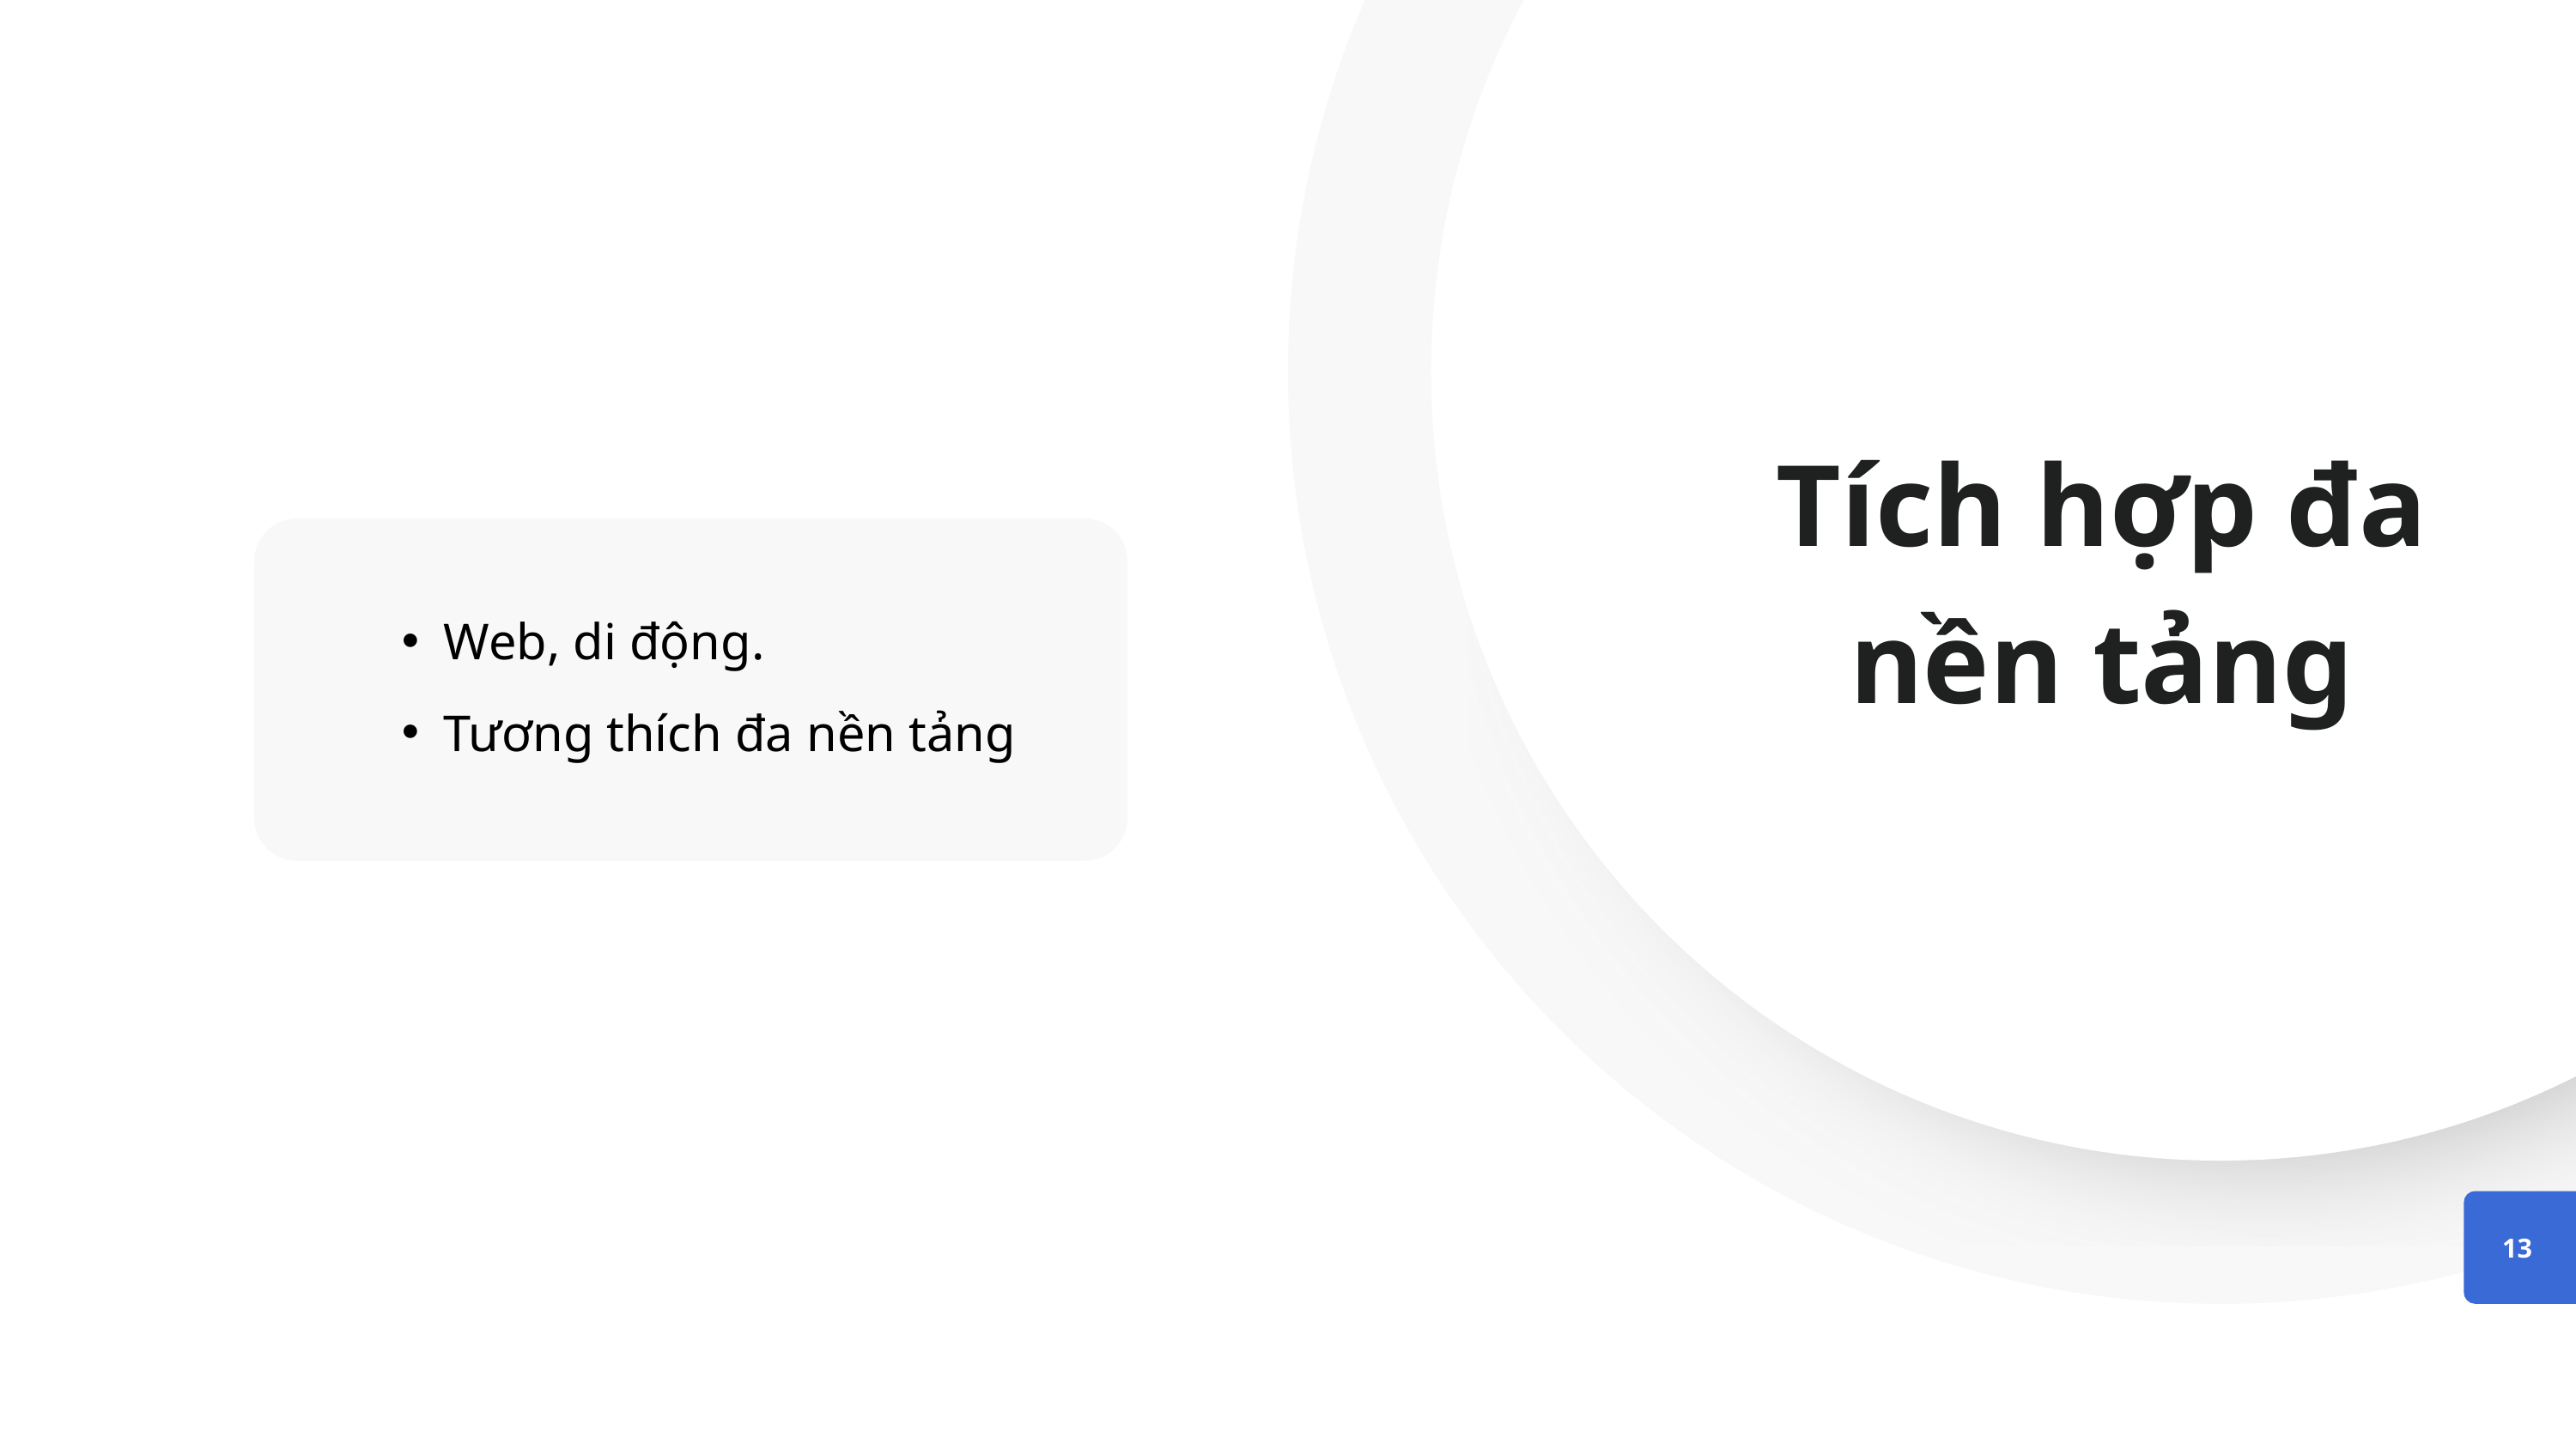

Tích hợp đa nền tảng
Web, di động.
Tương thích đa nền tảng
13